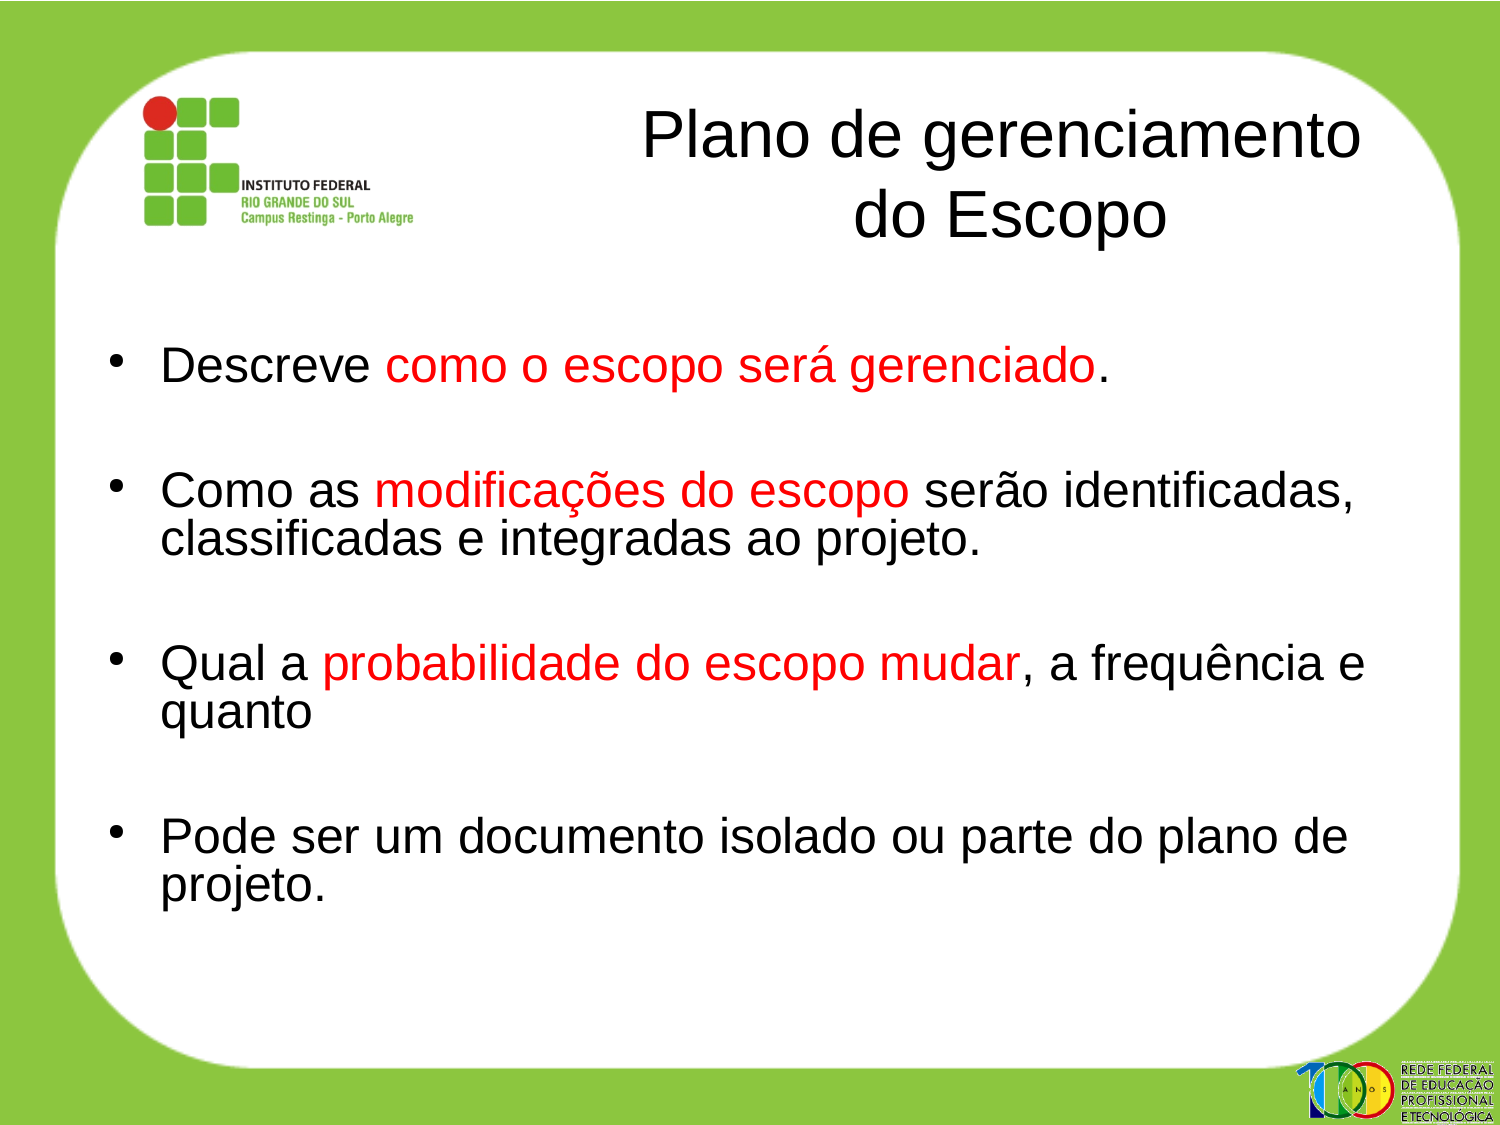

# Plano de gerenciamento do Escopo
Descreve como o escopo será gerenciado.
Como as modificações do escopo serão identificadas, classificadas e integradas ao projeto.
Qual a probabilidade do escopo mudar, a frequência e quanto
Pode ser um documento isolado ou parte do plano de projeto.